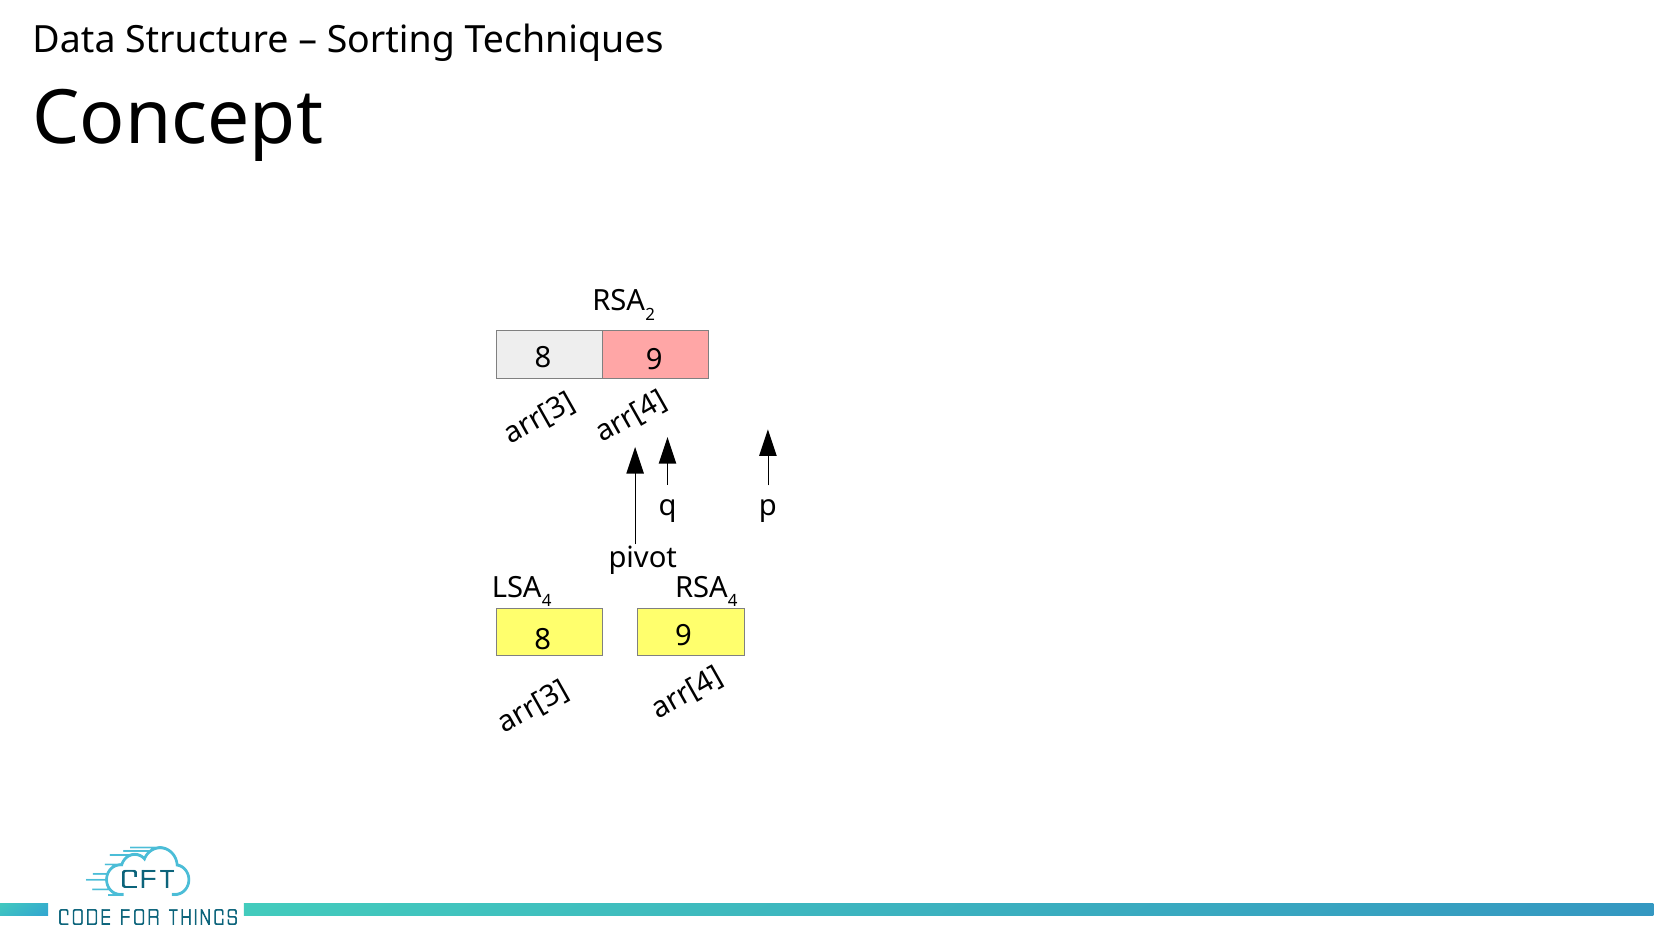

# Data Structure – Sorting Techniques Concept
RSA2
8
9
arr[4]
arr[3]
p
q
pivot
LSA4
RSA4
9
arr[4]
8
arr[3]